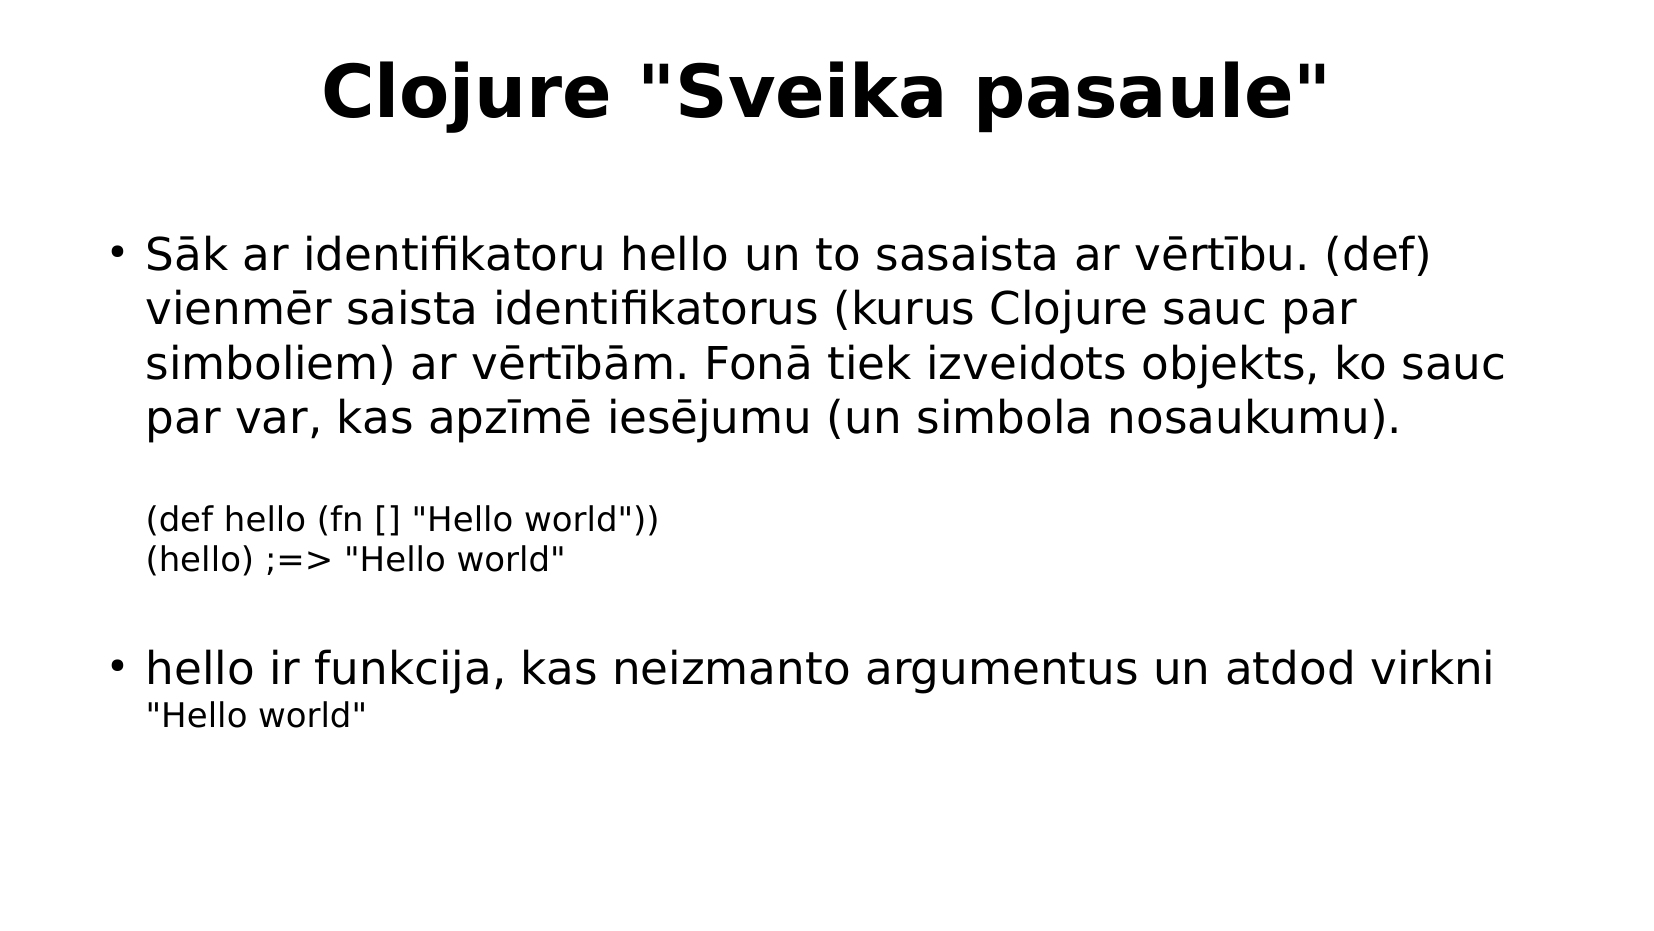

# Clojure "Sveika pasaule"
Sāk ar identifikatoru hello un to sasaista ar vērtību. (def) vienmēr saista identifikatorus (kurus Clojure sauc par simboliem) ar vērtībām. Fonā tiek izveidots objekts, ko sauc par var, kas apzīmē iesējumu (un simbola nosaukumu).
(def hello (fn [] "Hello world"))
(hello) ;=> "Hello world"
hello ir funkcija, kas neizmanto argumentus un atdod virkni "Hello world"